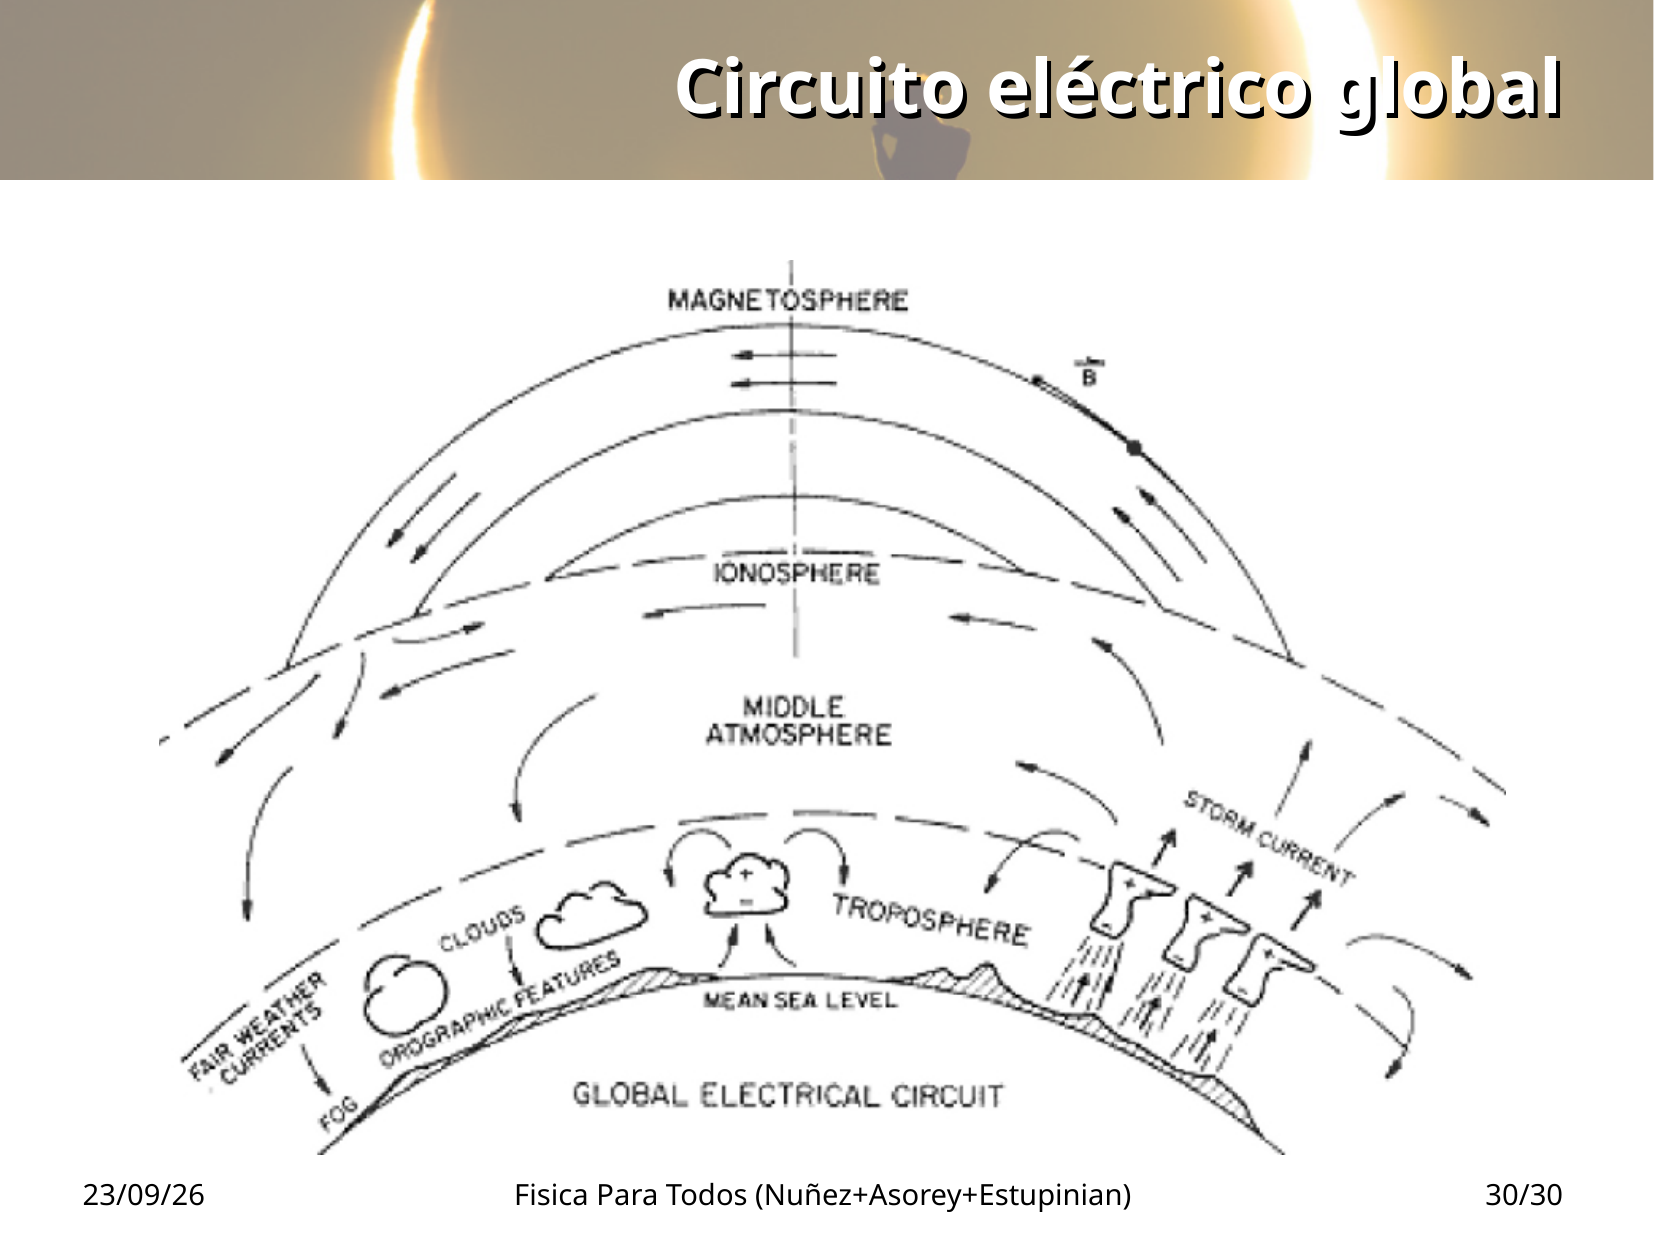

# Circuito eléctrico global
Fisica Para Todos (Nuñez+Asorey+Estupinian)
30